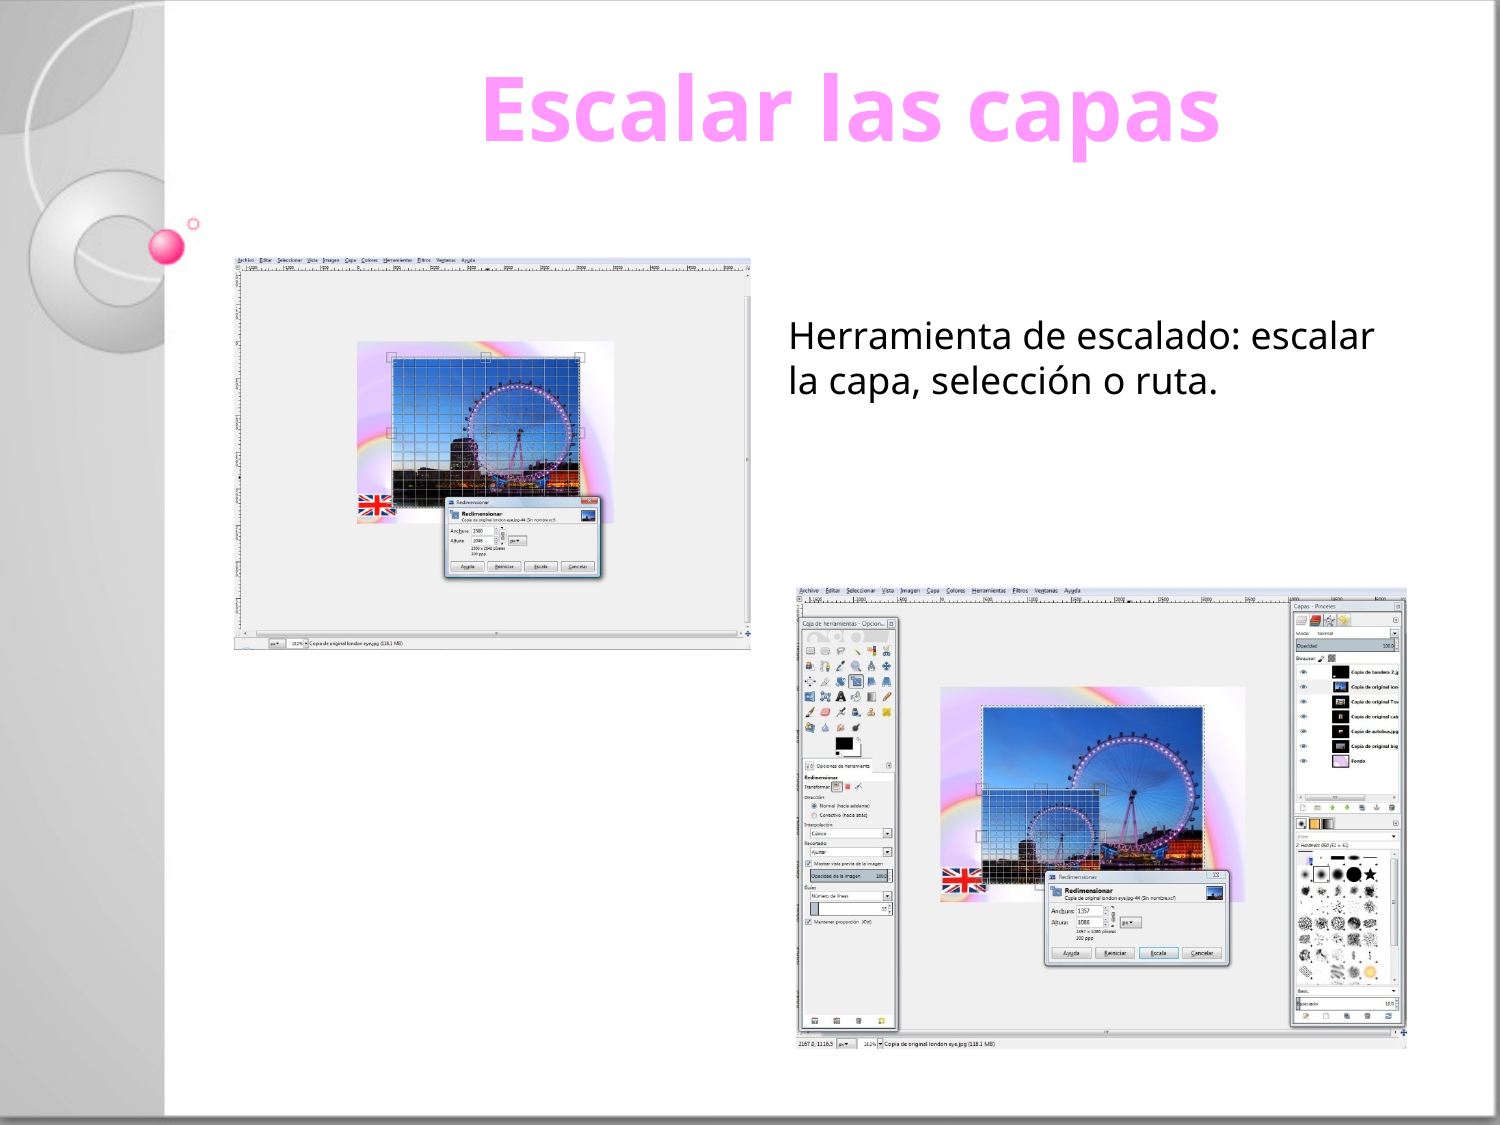

# Escalar las capas
Herramienta de escalado: escalar la capa, selección o ruta.